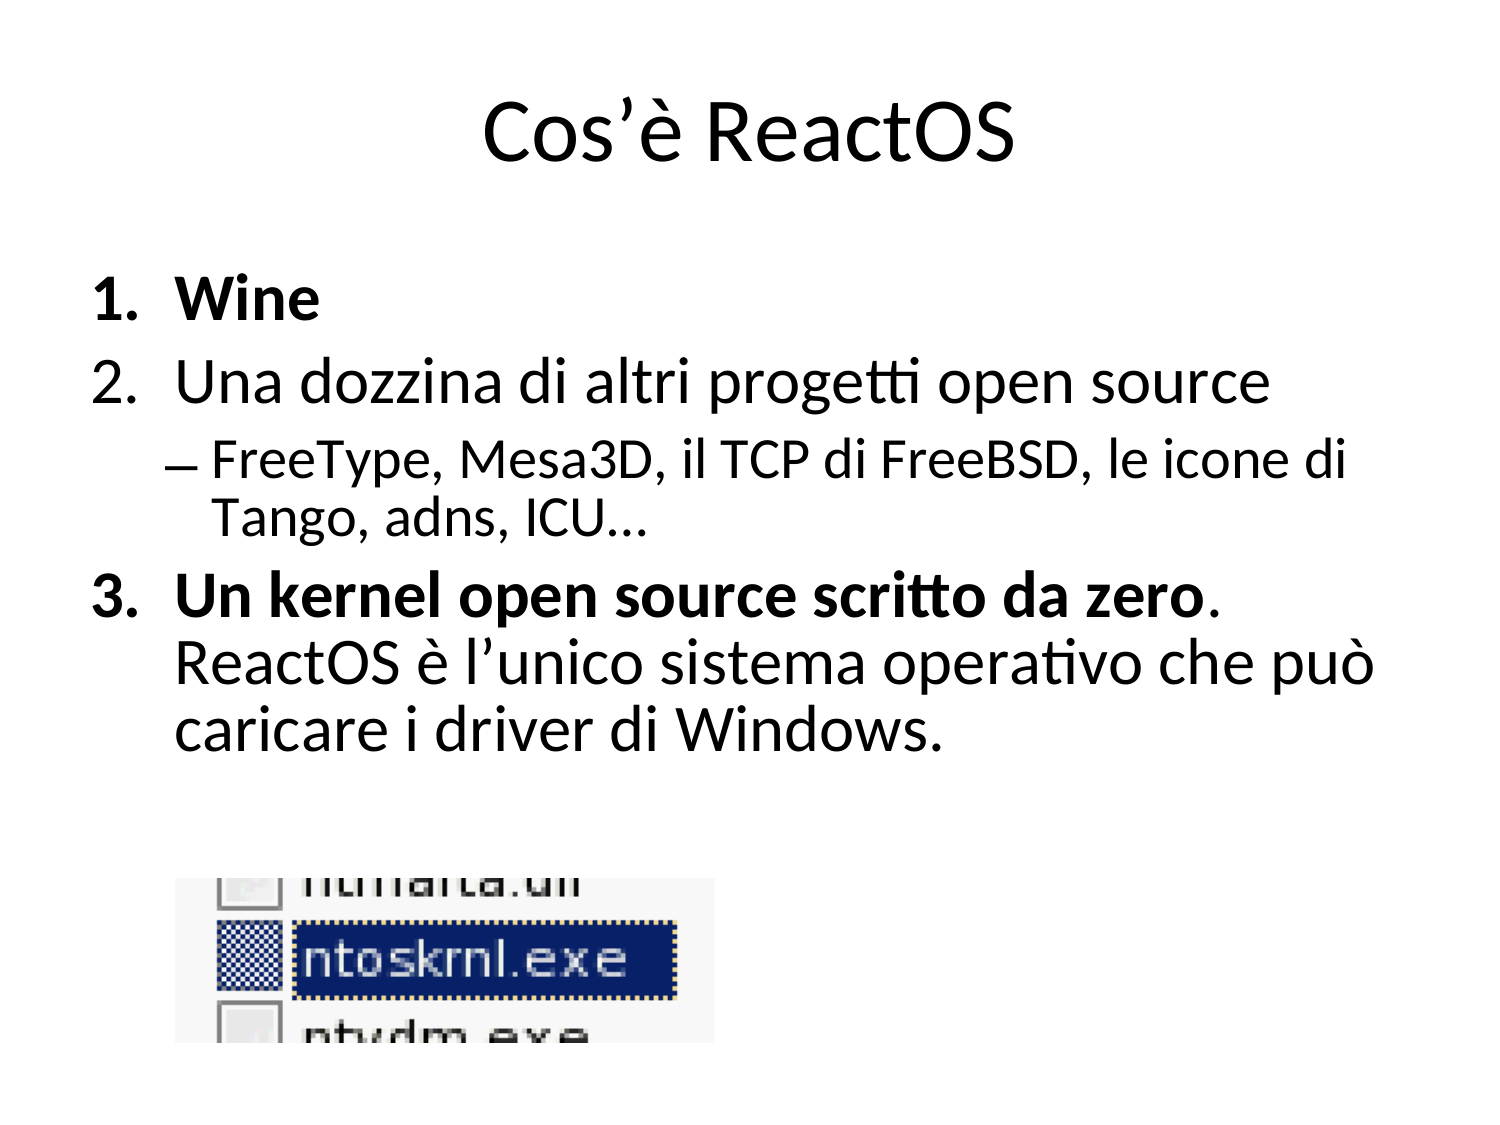

# Cos’è ReactOS
Wine
Una dozzina di altri progetti open source
FreeType, Mesa3D, il TCP di FreeBSD, le icone di Tango, adns, ICU…
Un kernel open source scritto da zero. ReactOS è l’unico sistema operativo che può caricare i driver di Windows.